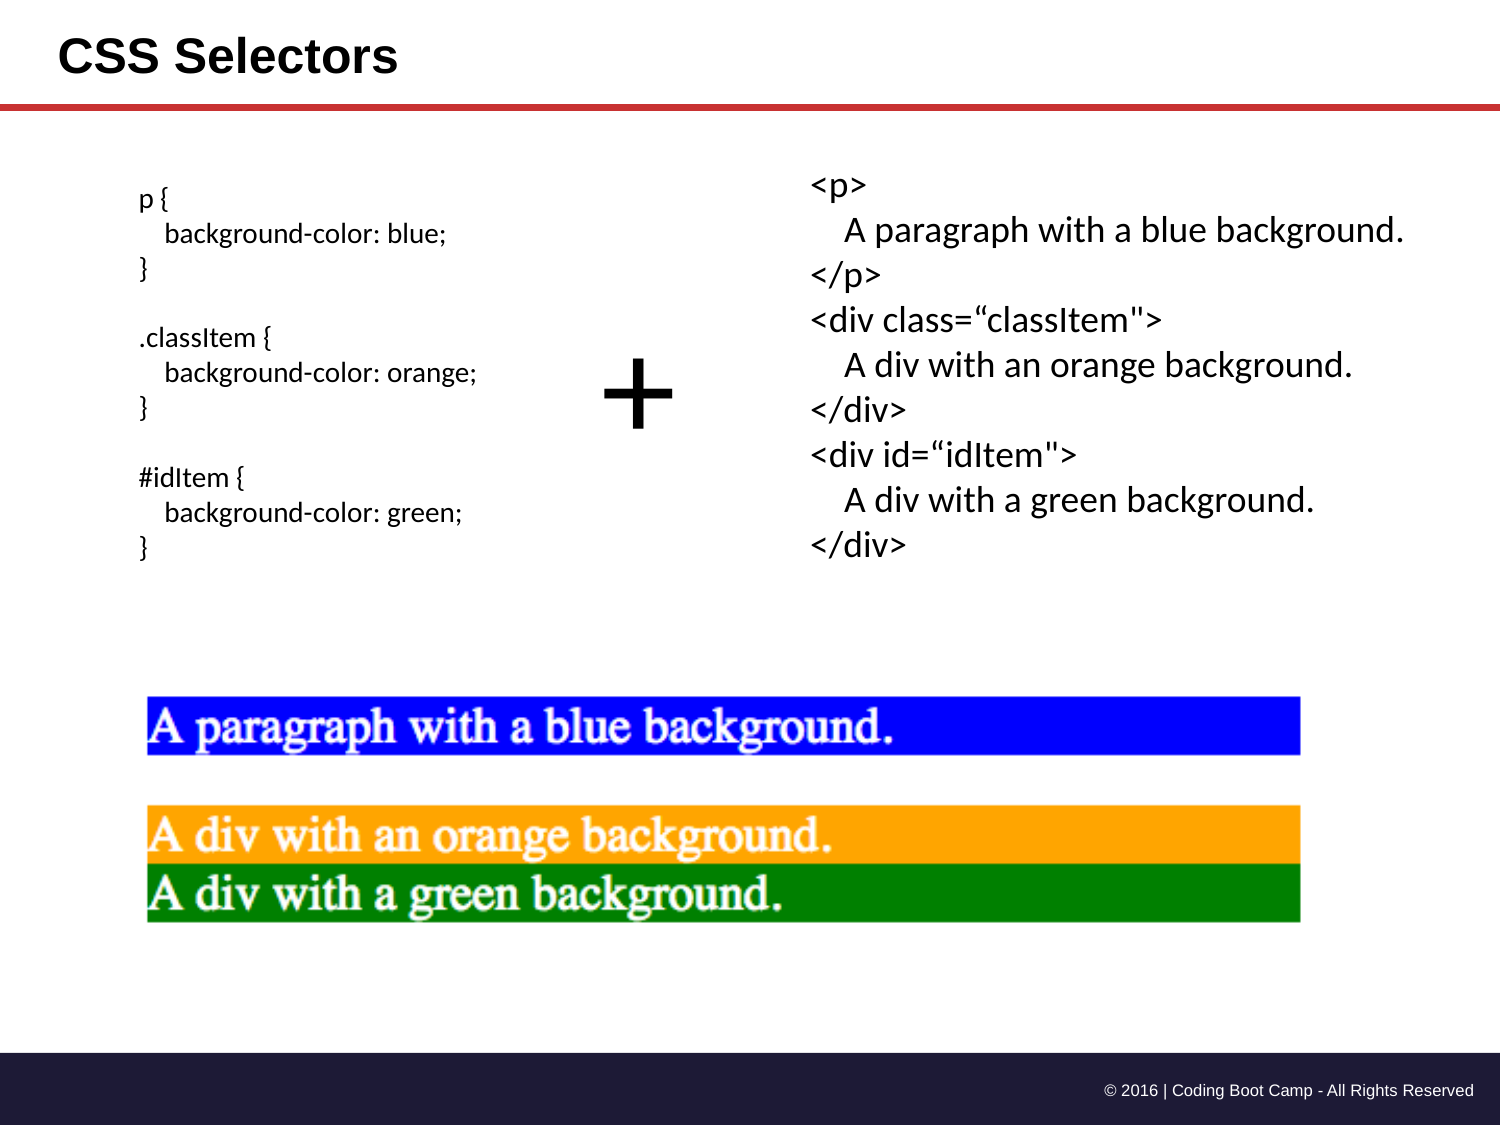

# CSS Selectors
 <p>
 A paragraph with a blue background.
 </p>
 <div class=“classItem">
 A div with an orange background.
 </div>
 <div id=“idItem">
 A div with a green background.
 </div>
p {
 background-color: blue;
}
.classItem {
 background-color: orange;
}
#idItem {
 background-color: green;
}
+